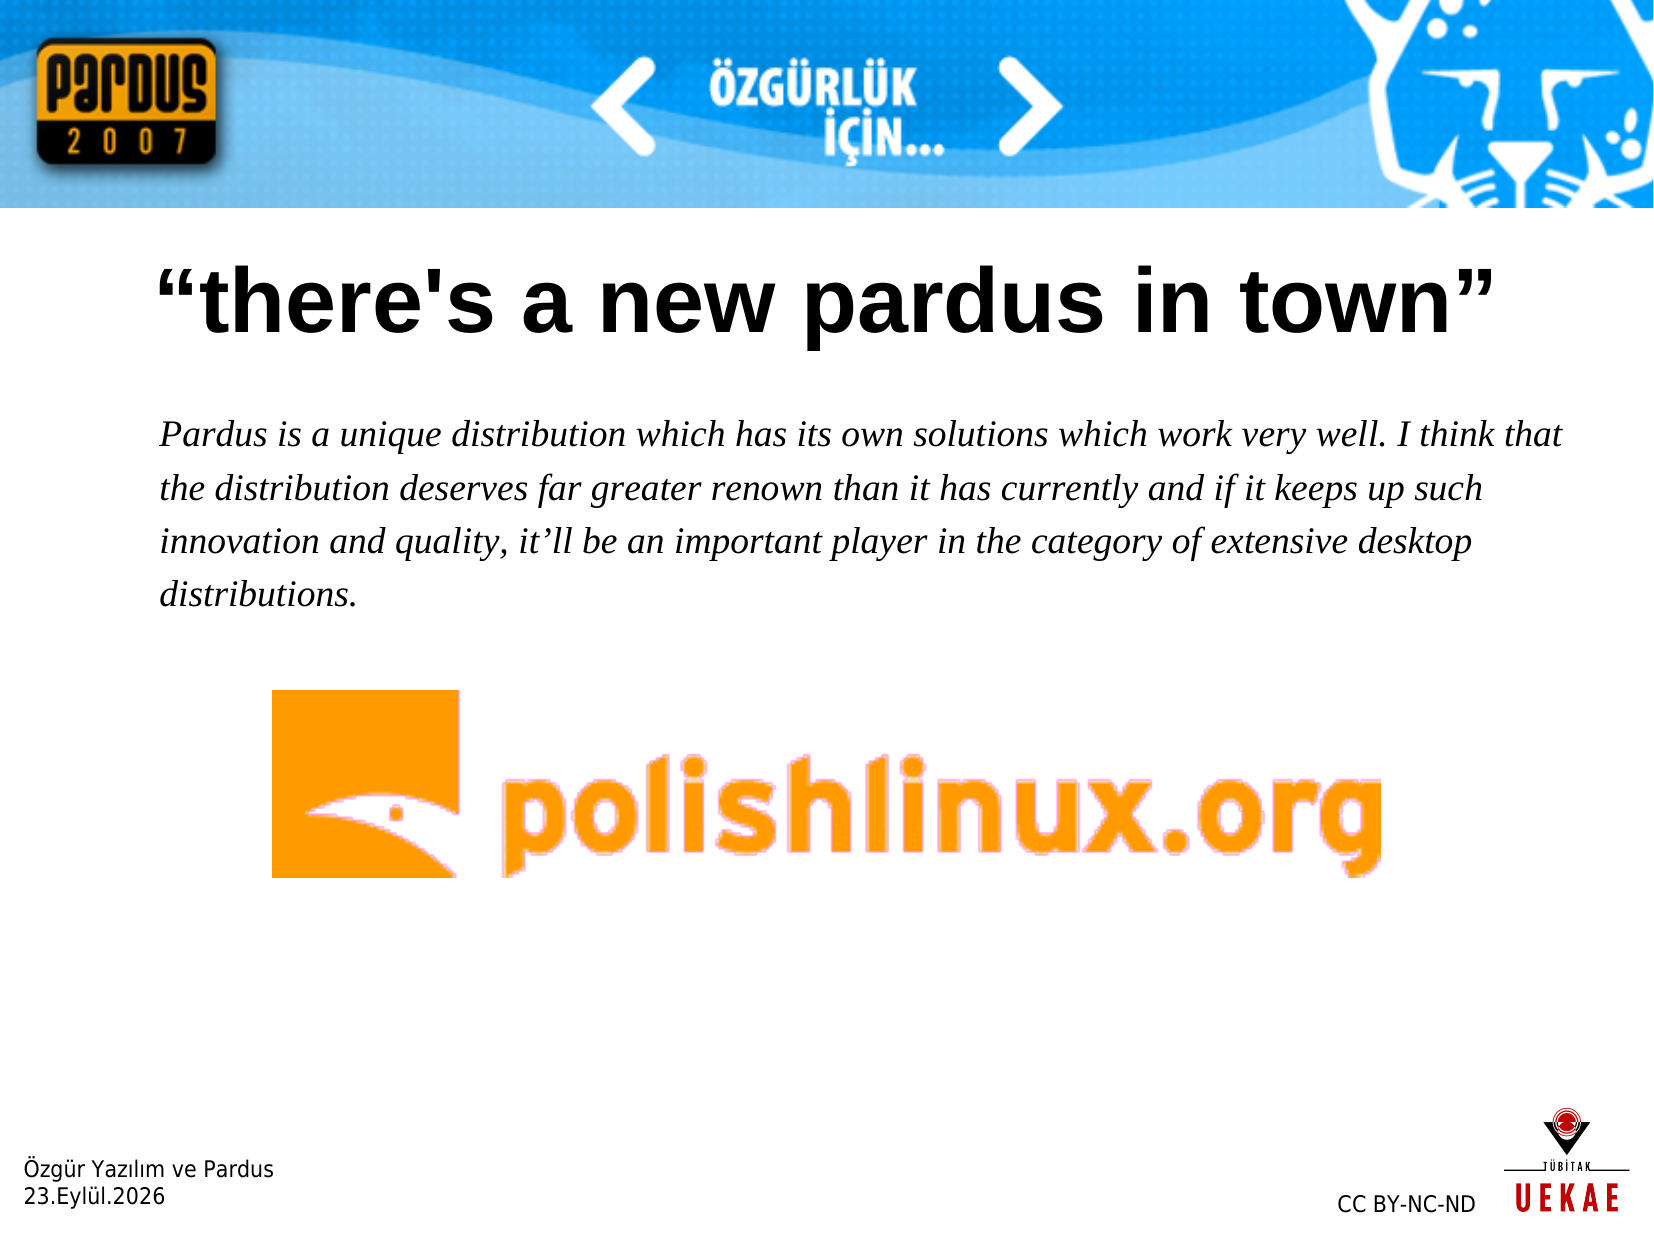

# “there's a new pardus in town”
Pardus is a unique distribution which has its own solutions which work very well. I think that the distribution deserves far greater renown than it has currently and if it keeps up such innovation and quality, it’ll be an important player in the category of extensive desktop distributions.